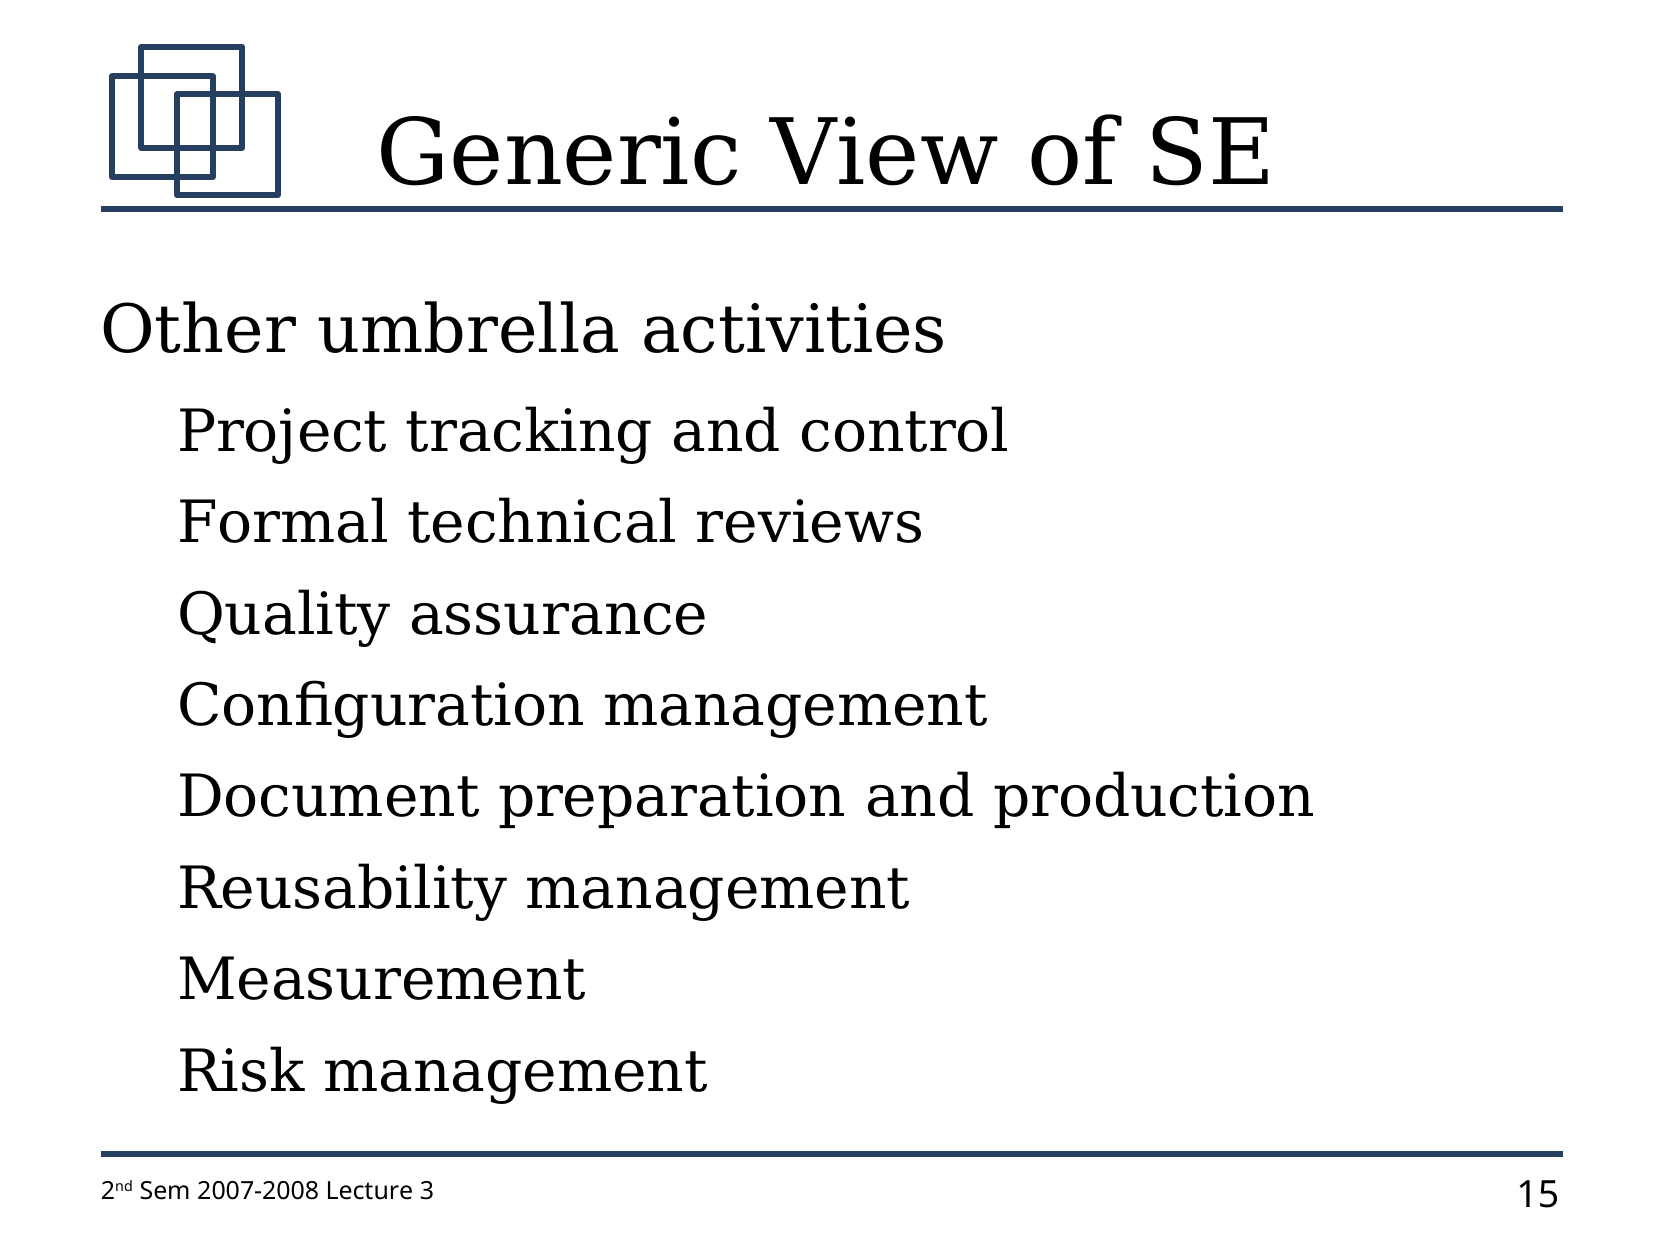

# Generic View of SE
Other umbrella activities
Project tracking and control
Formal technical reviews
Quality assurance
Configuration management
Document preparation and production
Reusability management
Measurement
Risk management